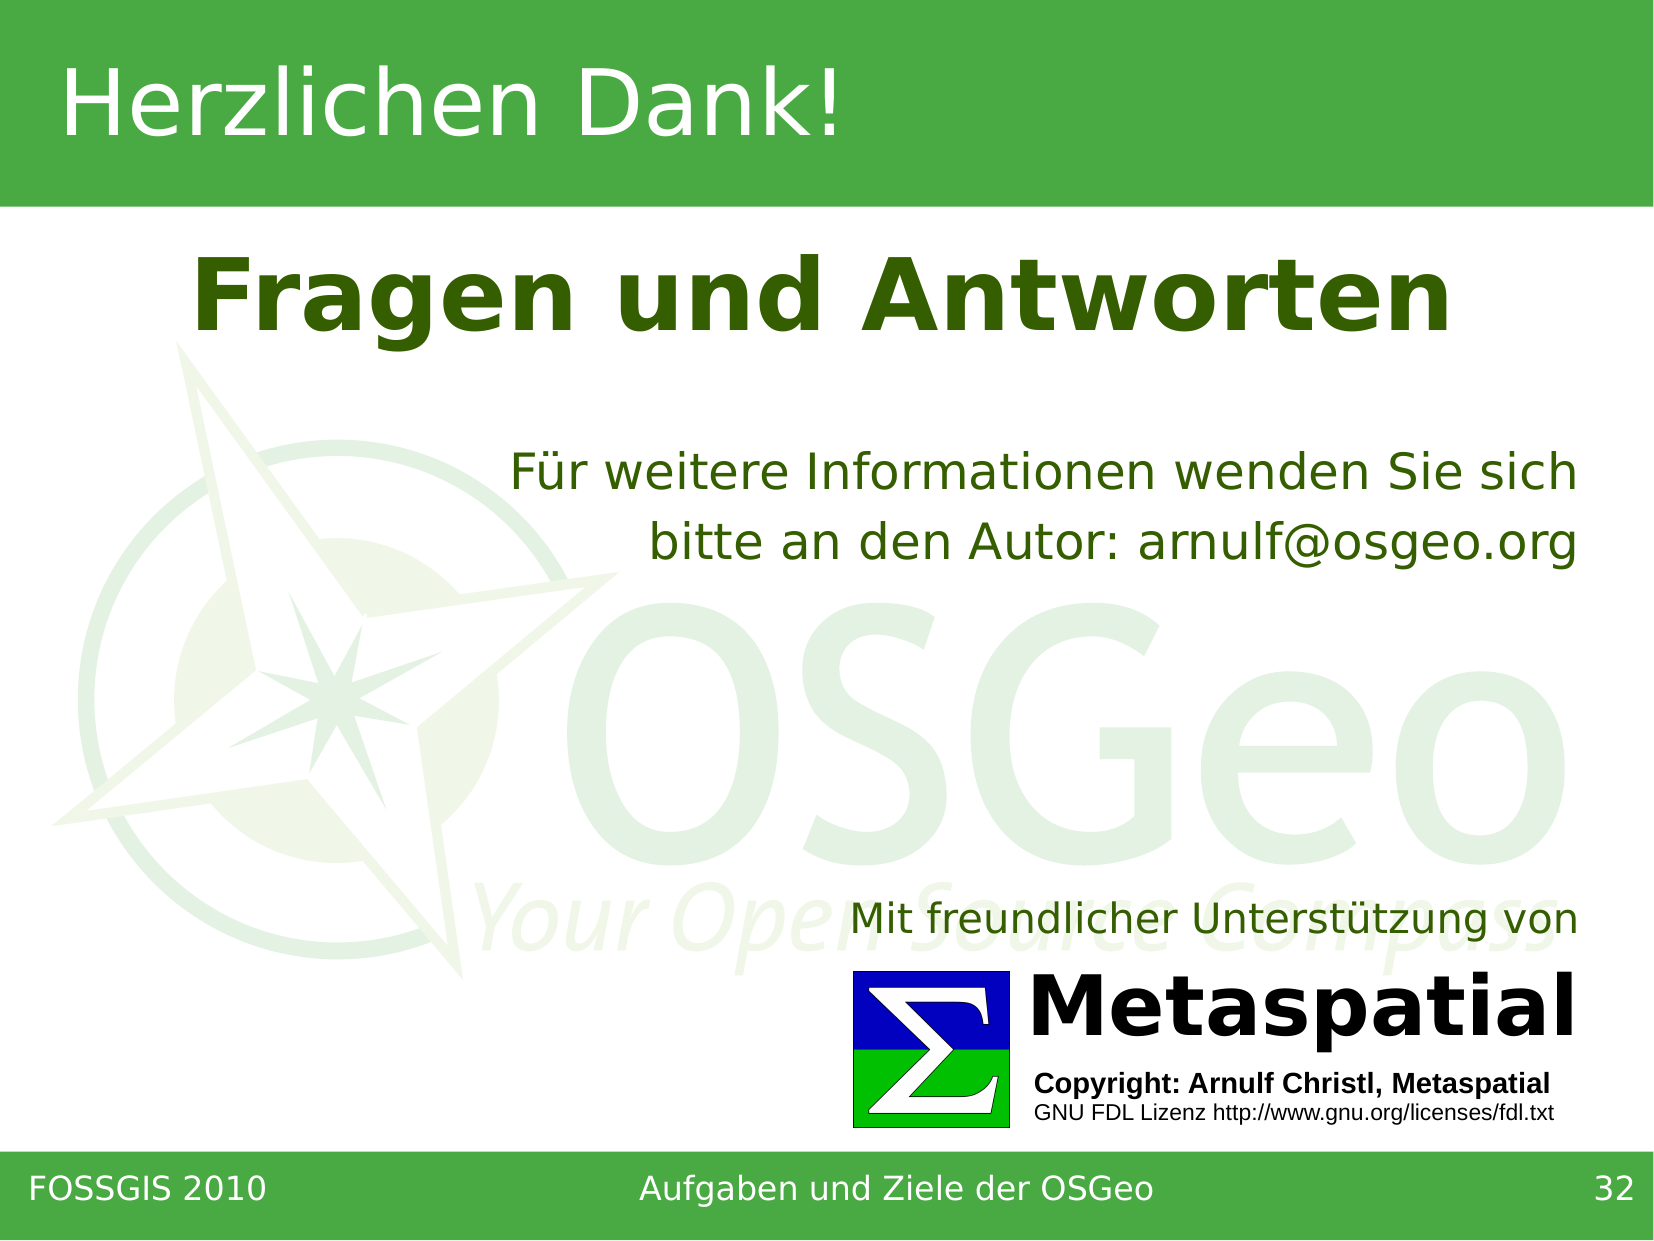

# Herzlichen Dank!
Fragen und Antworten
Für weitere Informationen wenden Sie sich
bitte an den Autor: arnulf@osgeo.org
Mit freundlicher Unterstützung von
Metaspatial
Copyright: Arnulf Christl, Metaspatial
GNU FDL Lizenz http://www.gnu.org/licenses/fdl.txt
FOSSGIS 2010
Aufgaben und Ziele der OSGeo
32